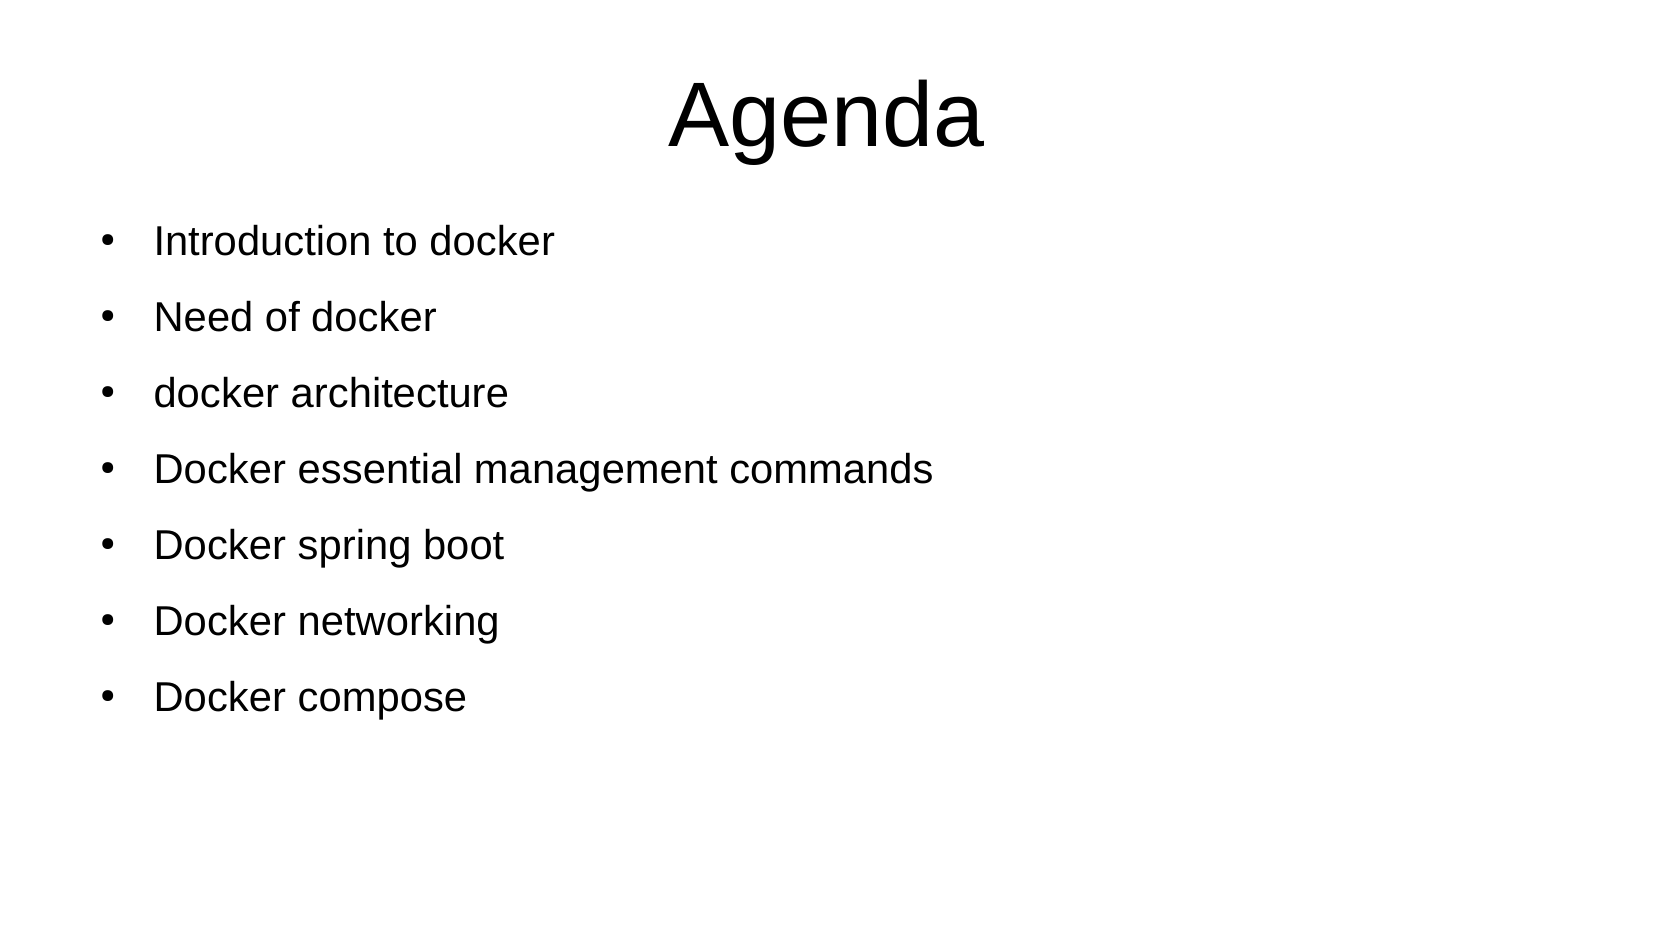

# Agenda
Introduction to docker
Need of docker
docker architecture
Docker essential management commands
Docker spring boot
Docker networking
Docker compose